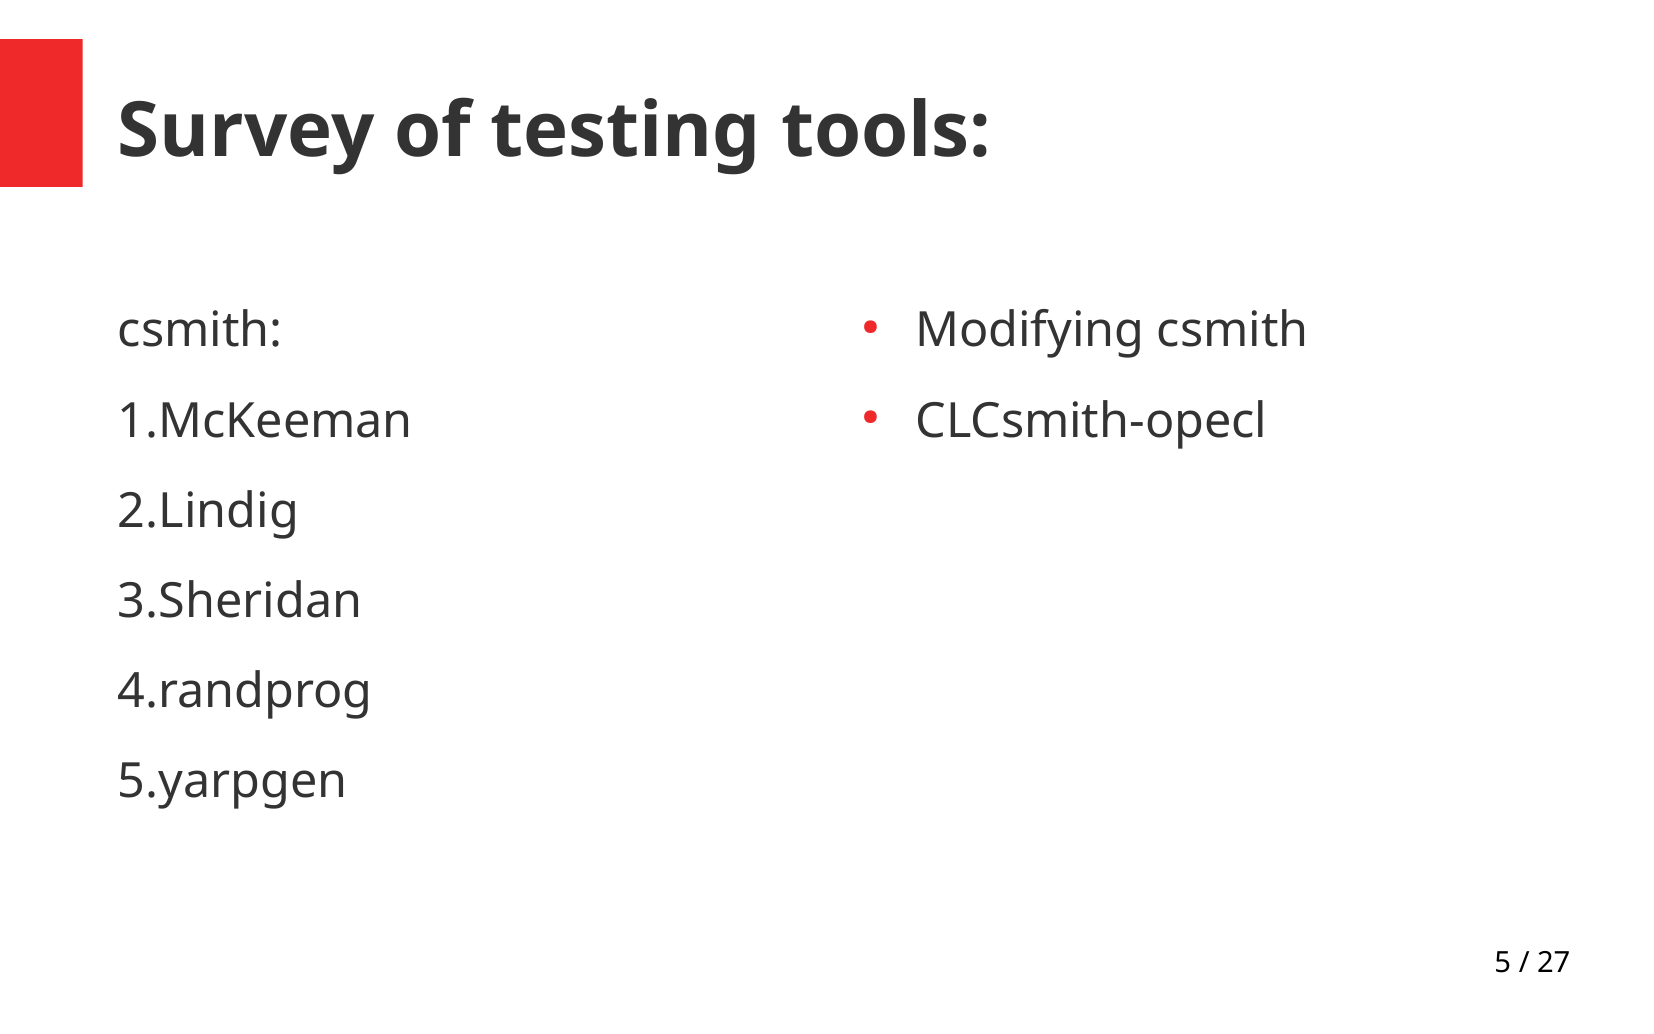

# Survey of testing tools:
csmith:
1.McKeeman
2.Lindig
3.Sheridan
4.randprog
5.yarpgen
Modifying csmith
CLCsmith-opecl
5